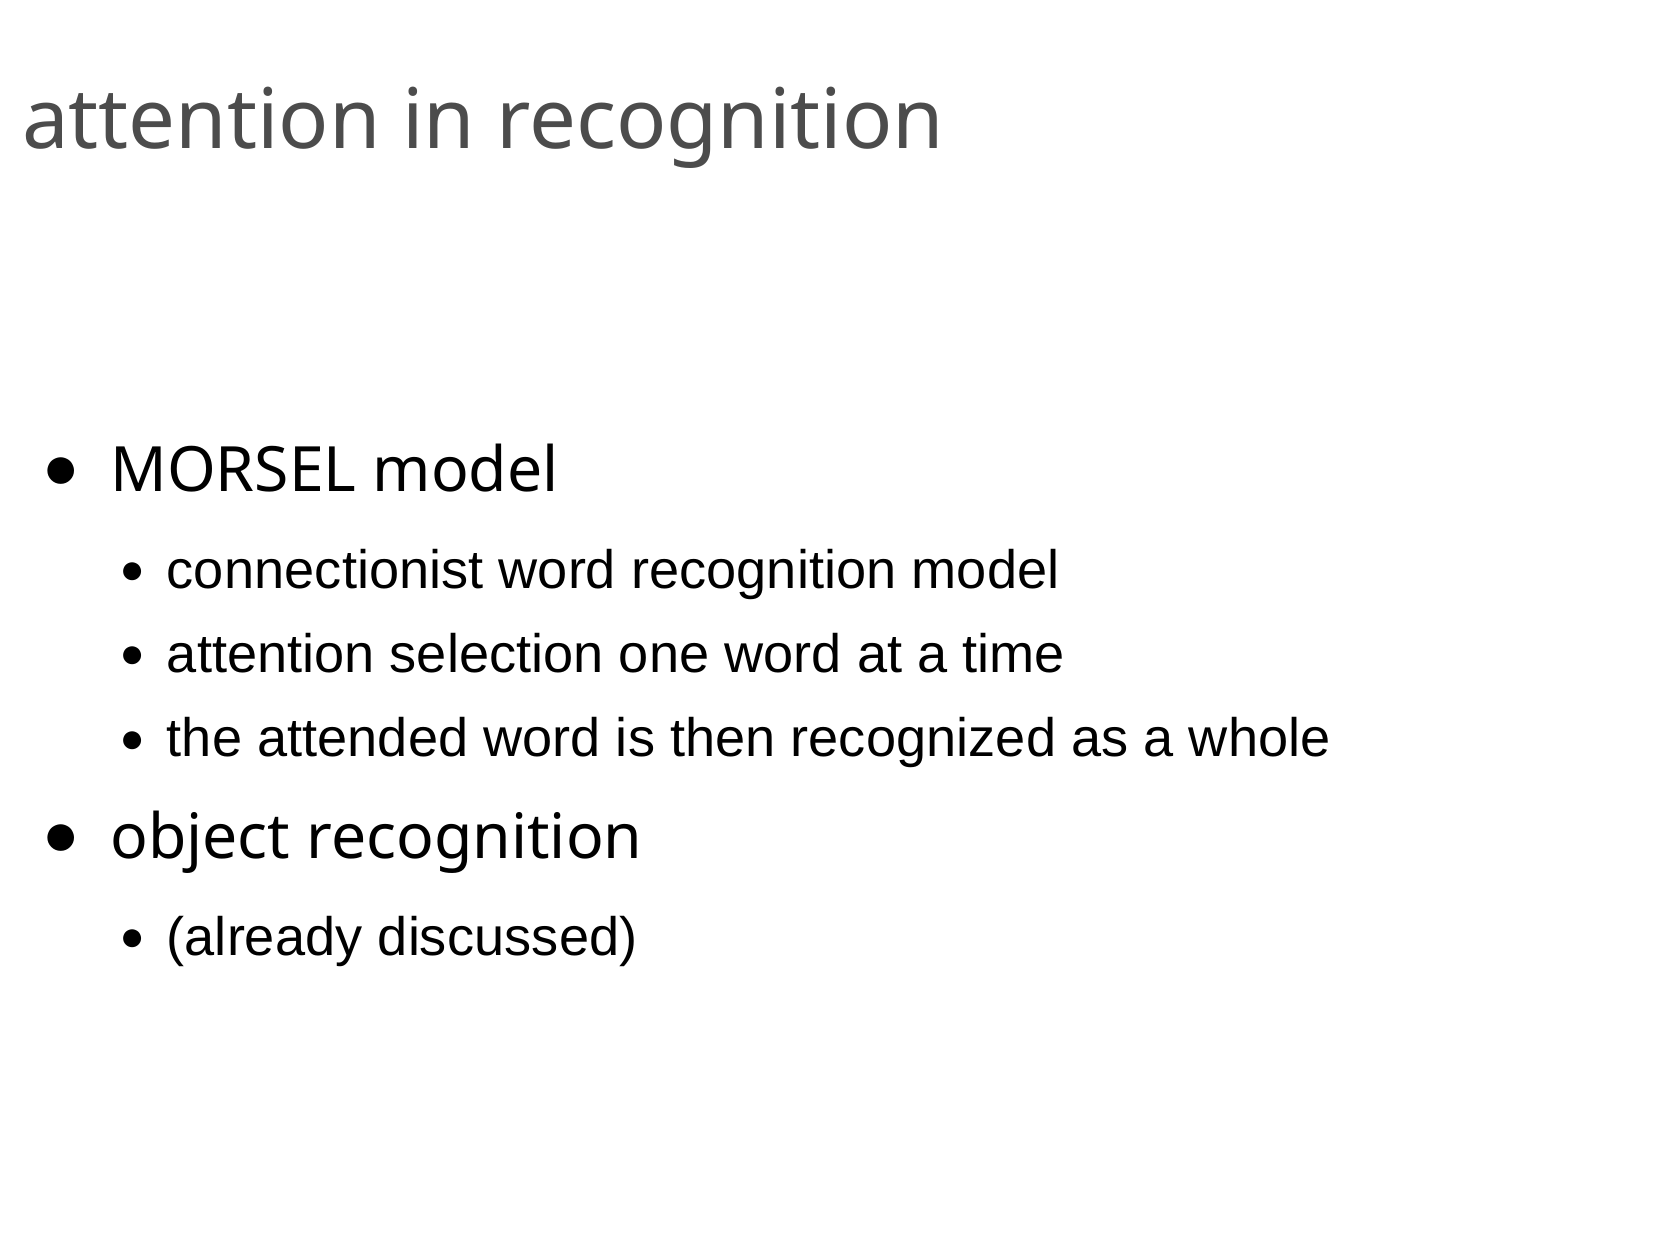

# attention in recognition
MORSEL model
connectionist word recognition model
attention selection one word at a time
the attended word is then recognized as a whole
object recognition
(already discussed)